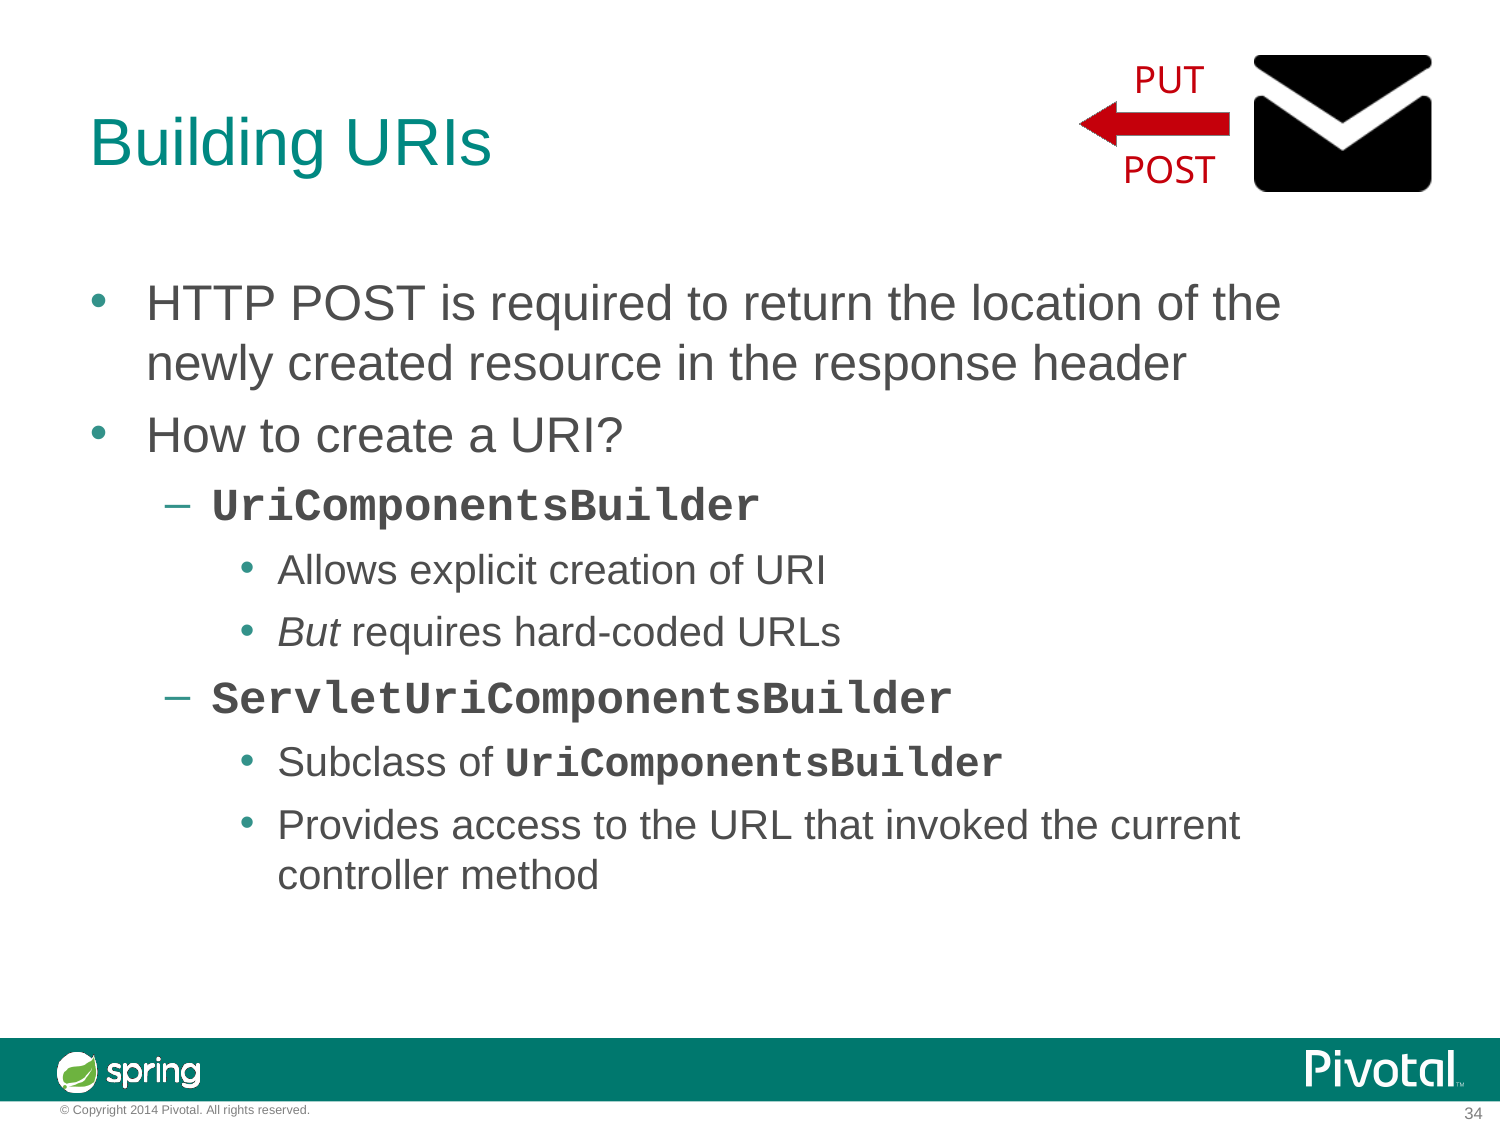

# Building URIs
PUT
POST
HTTP POST is required to return the location of the newly created resource in the response header
How to create a URI?
UriComponentsBuilder
Allows explicit creation of URI
But requires hard-coded URLs
ServletUriComponentsBuilder
Subclass of UriComponentsBuilder
Provides access to the URL that invoked the current controller method